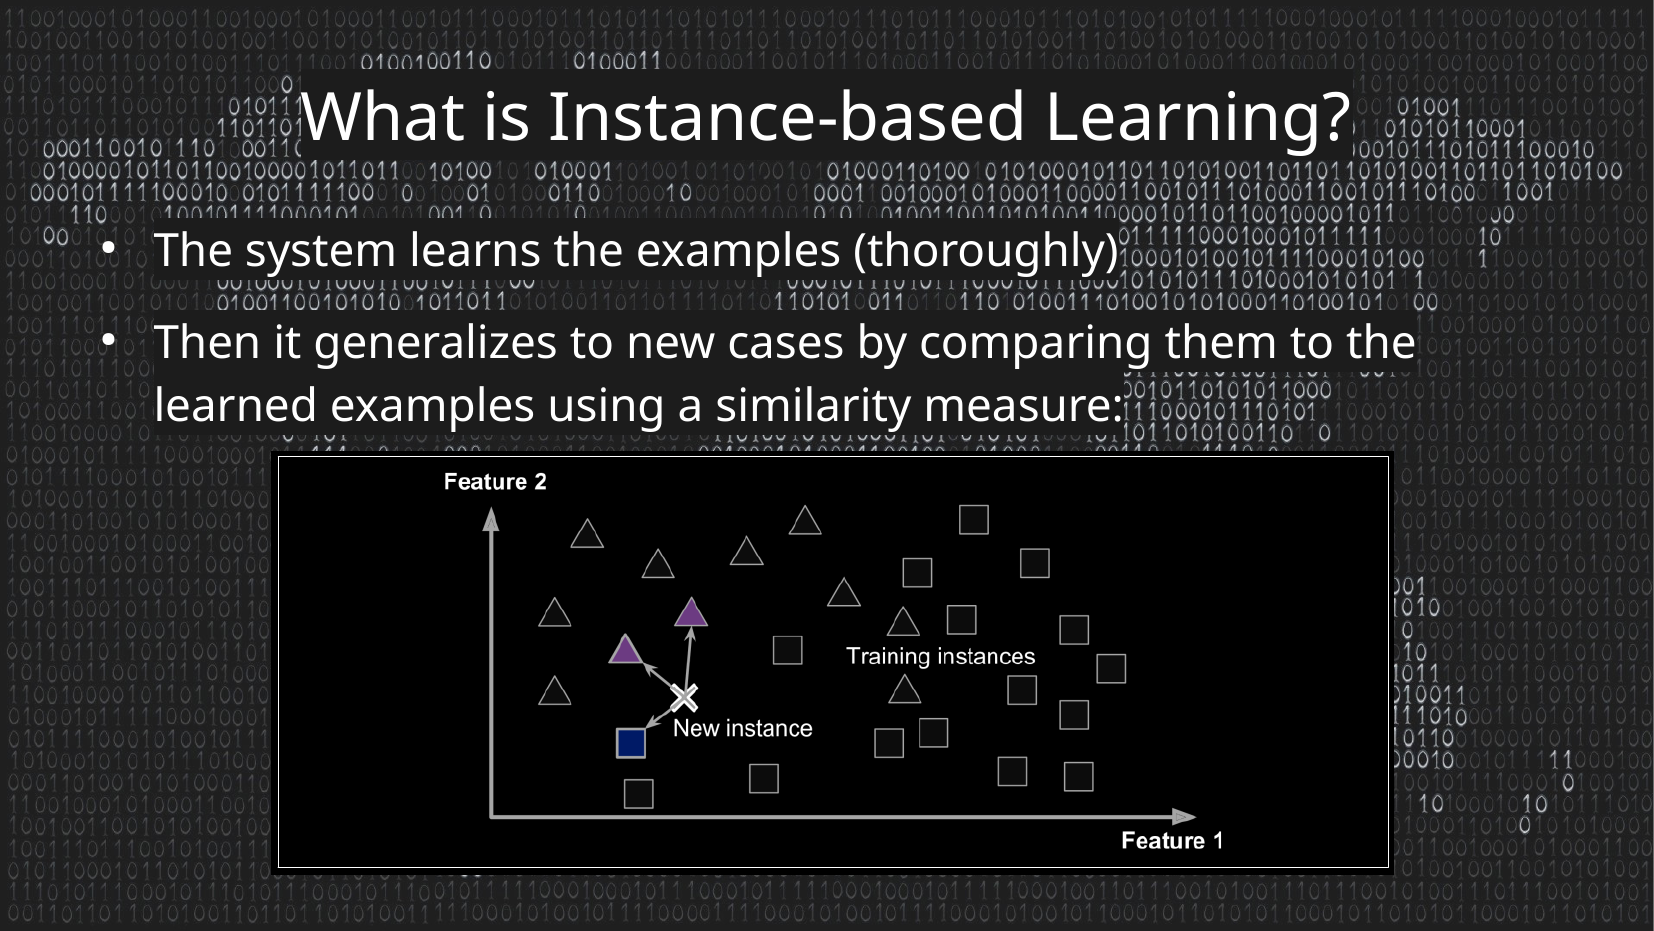

# What is Instance-based Learning?
The system learns the examples (thoroughly)
Then it generalizes to new cases by comparing them to the learned examples using a similarity measure: